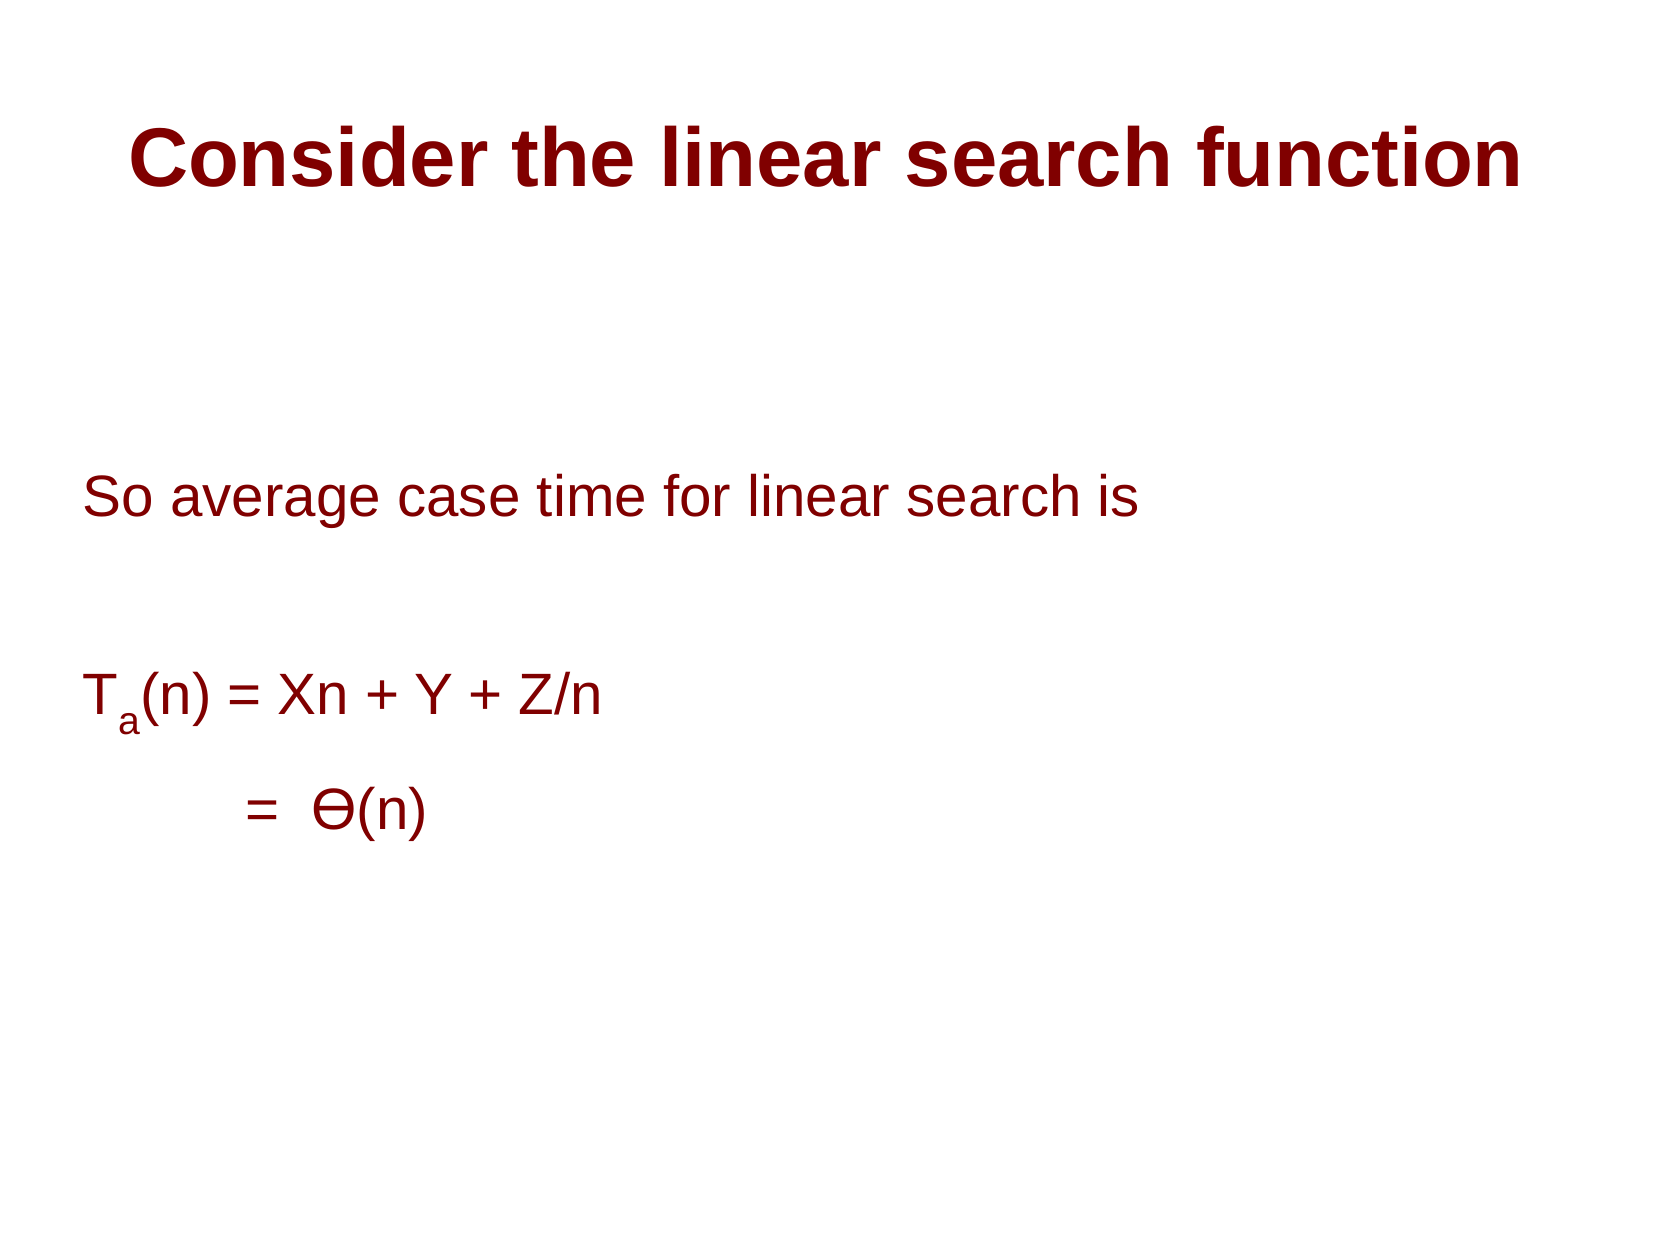

# Consider the linear search function
So average case time for linear search is
Ta(n) = Xn + Y + Z/n
 = Ɵ(n)